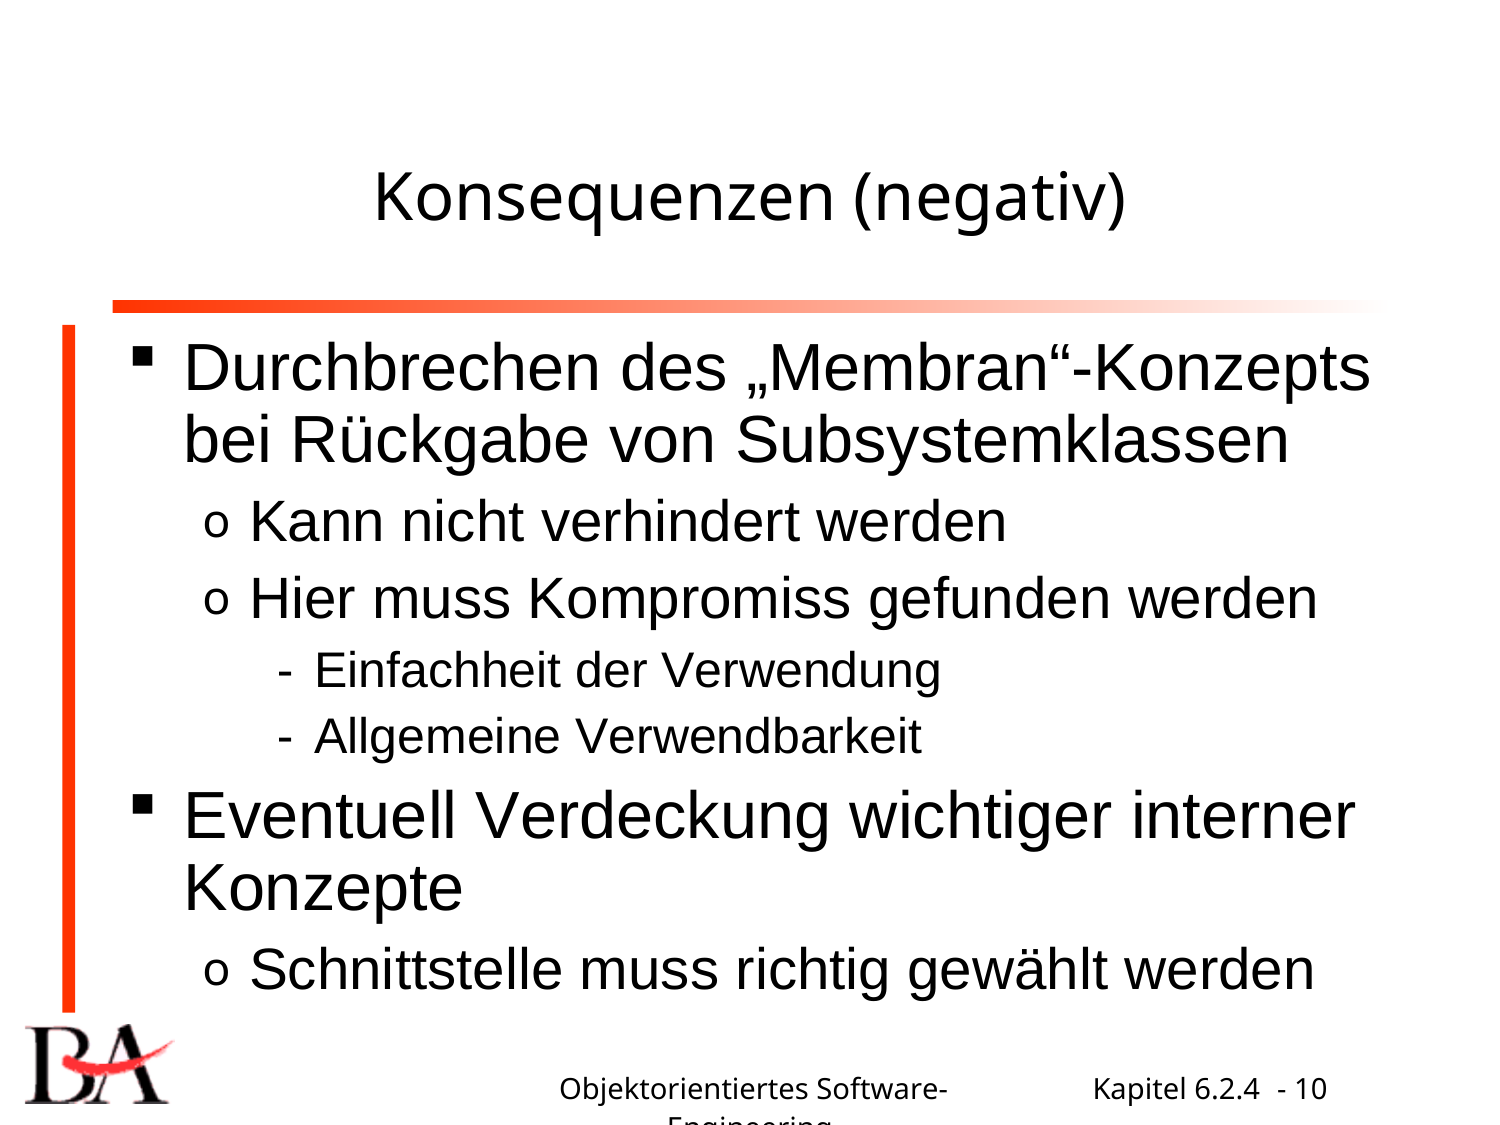

# Konsequenzen (negativ)
Durchbrechen des „Membran“-Konzepts bei Rückgabe von Subsystemklassen
Kann nicht verhindert werden
Hier muss Kompromiss gefunden werden
Einfachheit der Verwendung
Allgemeine Verwendbarkeit
Eventuell Verdeckung wichtiger interner Konzepte
Schnittstelle muss richtig gewählt werden
10